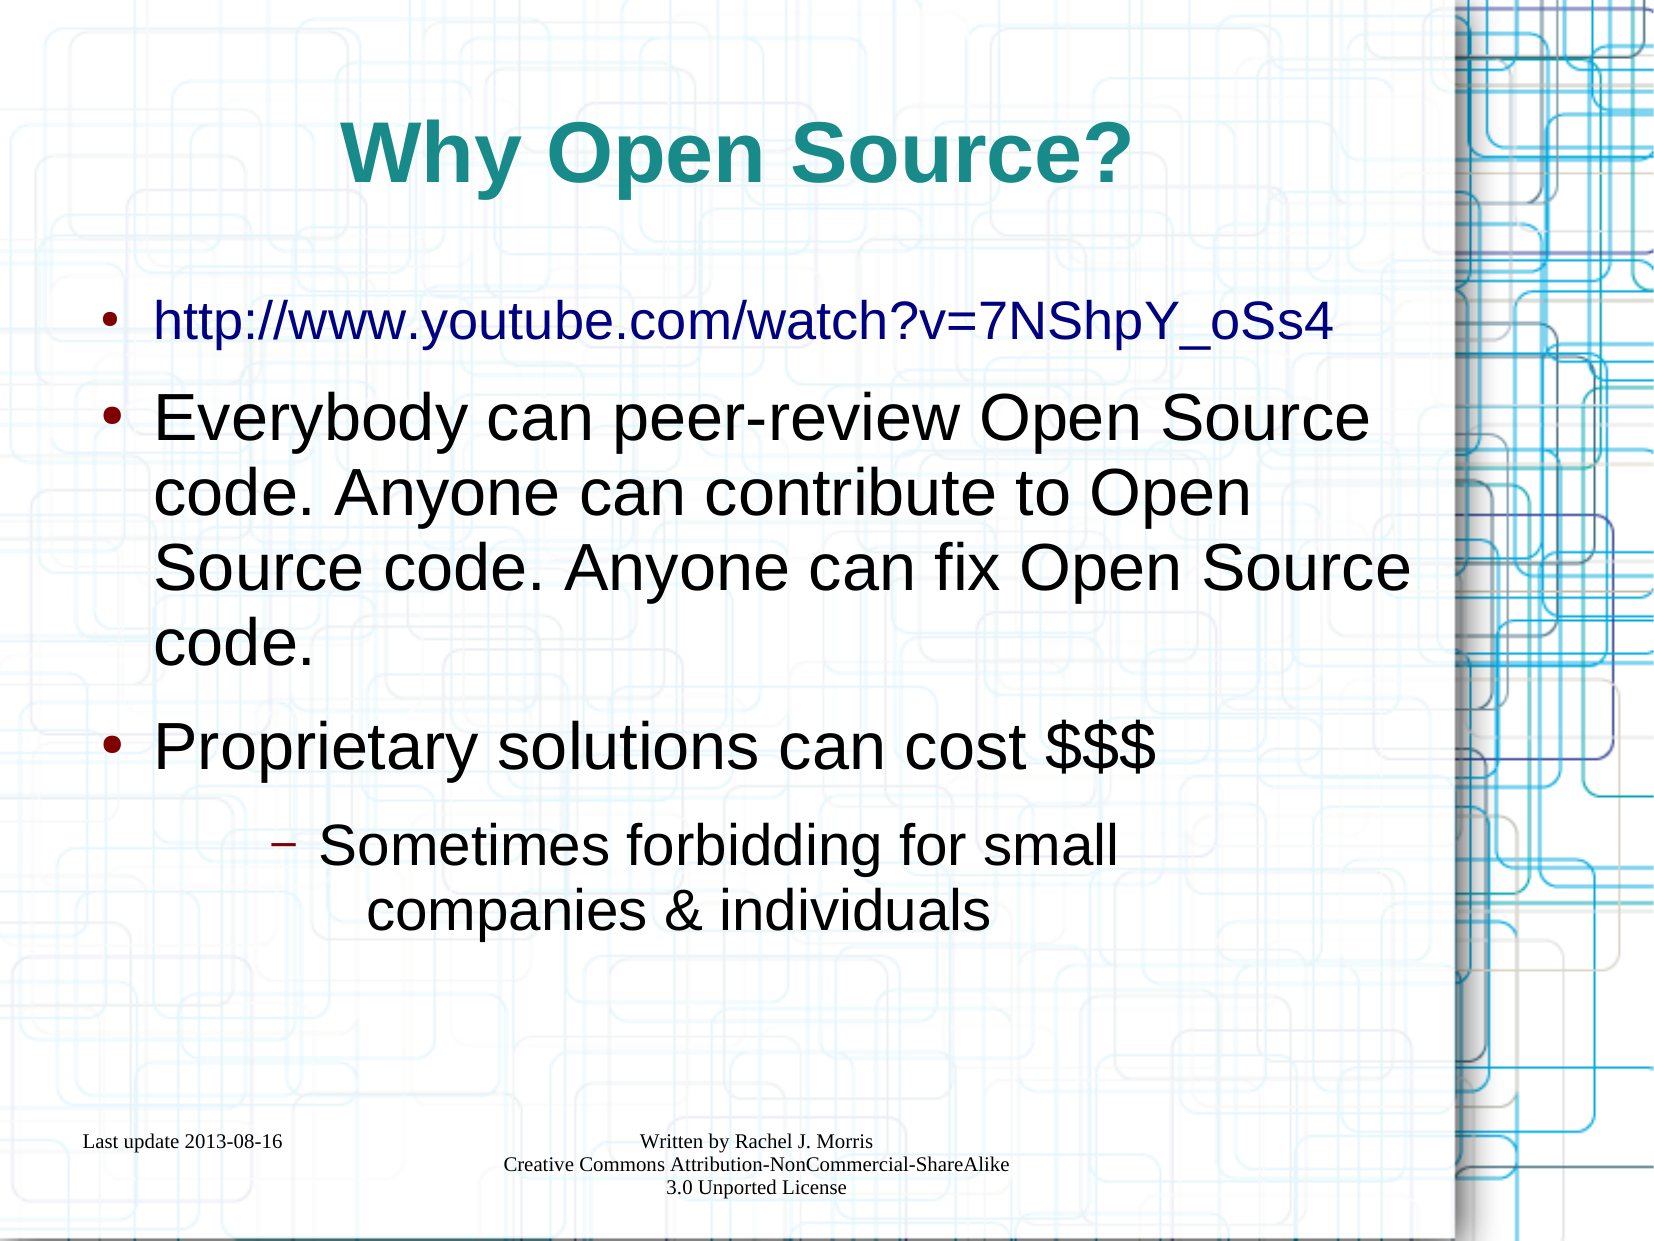

# Why Open Source?
http://www.youtube.com/watch?v=7NShpY_oSs4
Everybody can peer-review Open Source code. Anyone can contribute to Open Source code. Anyone can fix Open Source code.
Proprietary solutions can cost $$$
Sometimes forbidding for small companies & individuals